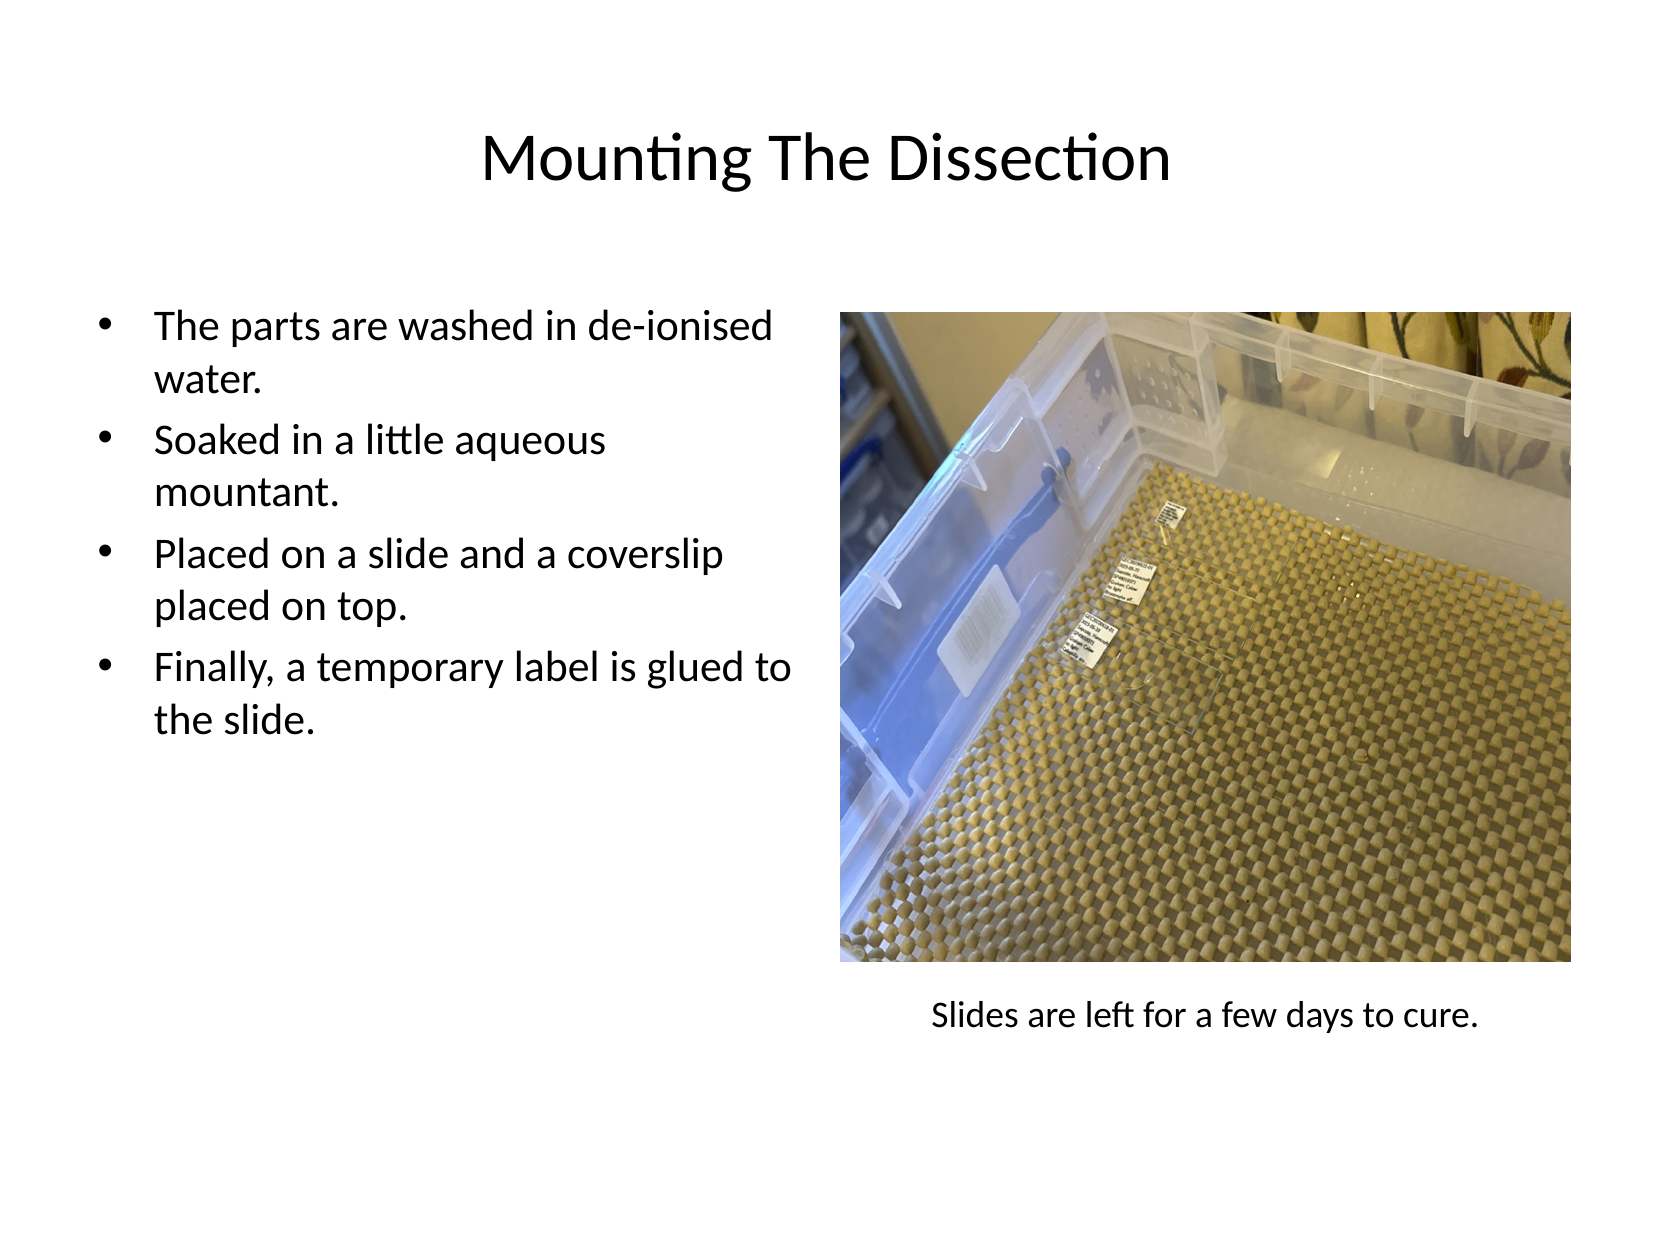

# Mounting The Dissection
The parts are washed in de-ionised water.
Soaked in a little aqueous mountant.
Placed on a slide and a coverslip placed on top.
Finally, a temporary label is glued to the slide.
Slides are left for a few days to cure.